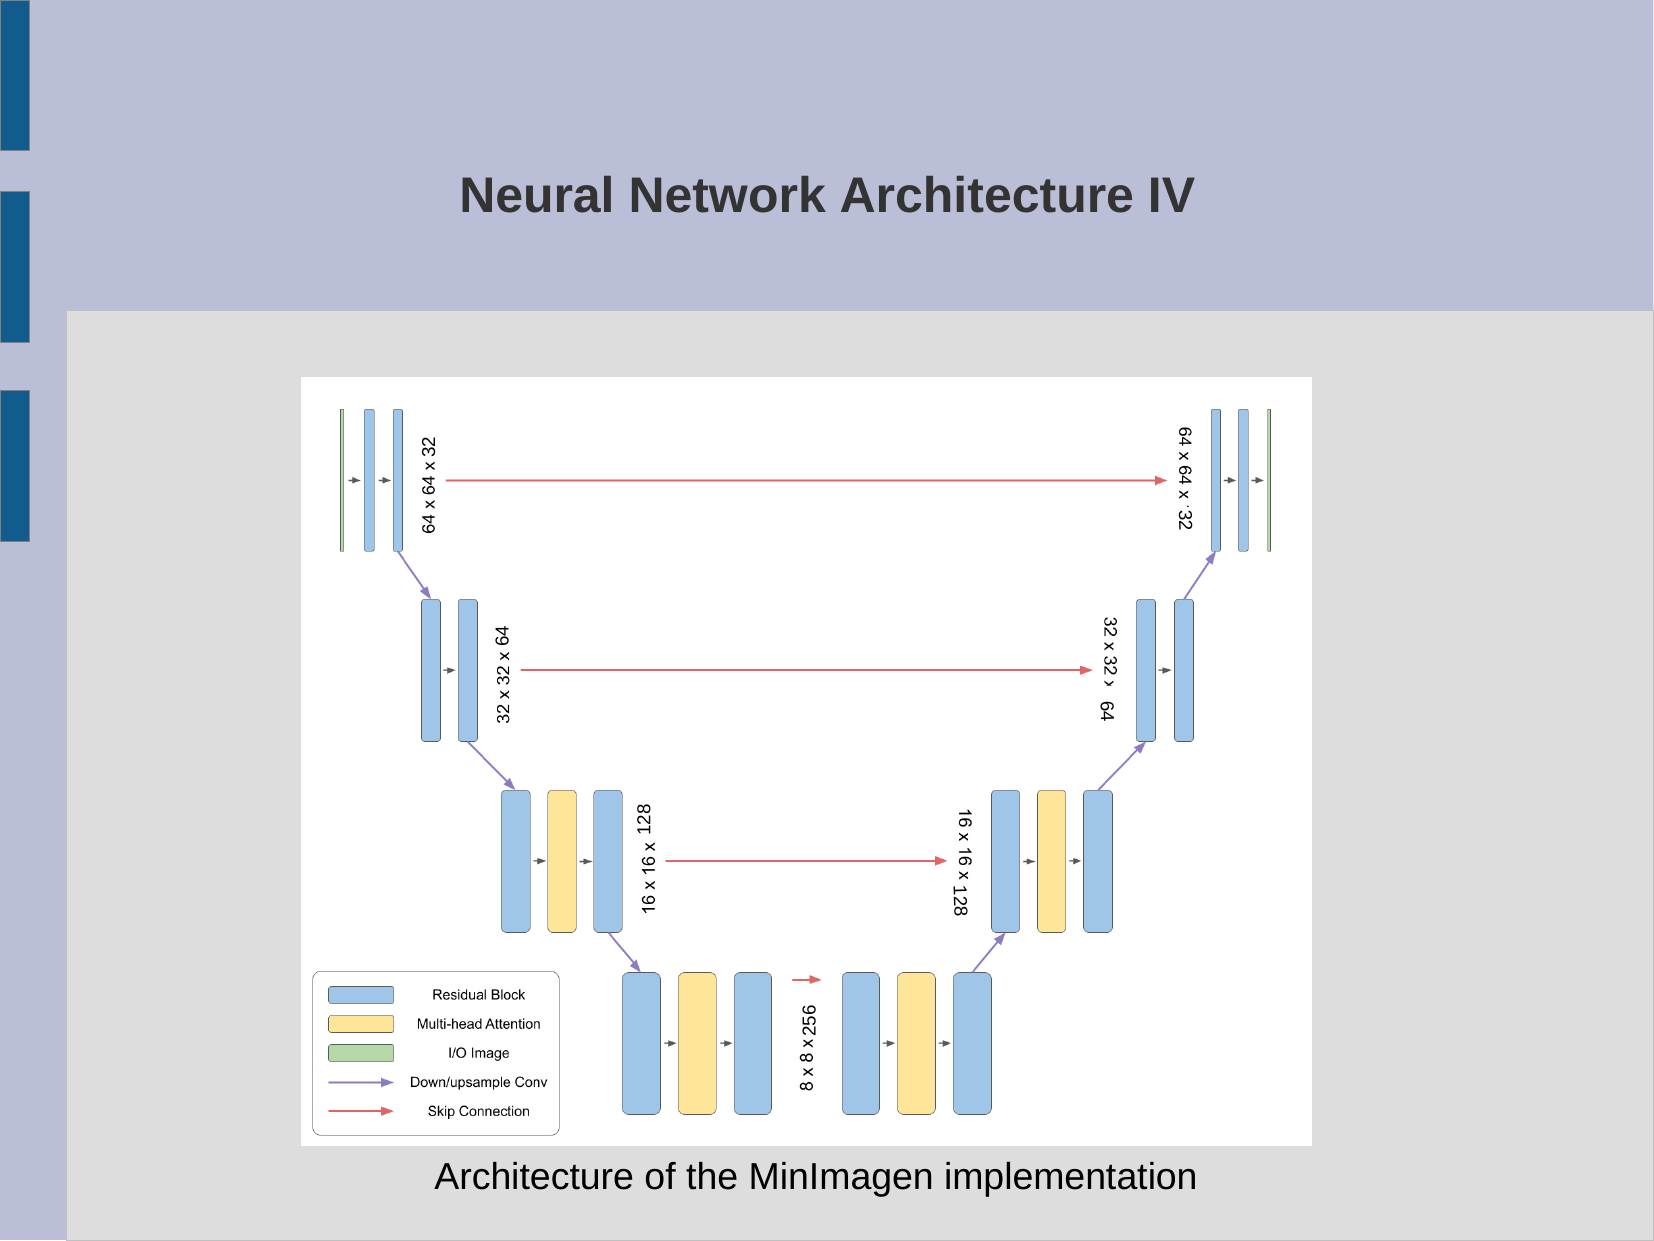

# Neural Network Architecture IV
32
32
64
64
128
128
256
Architecture of the MinImagen implementation